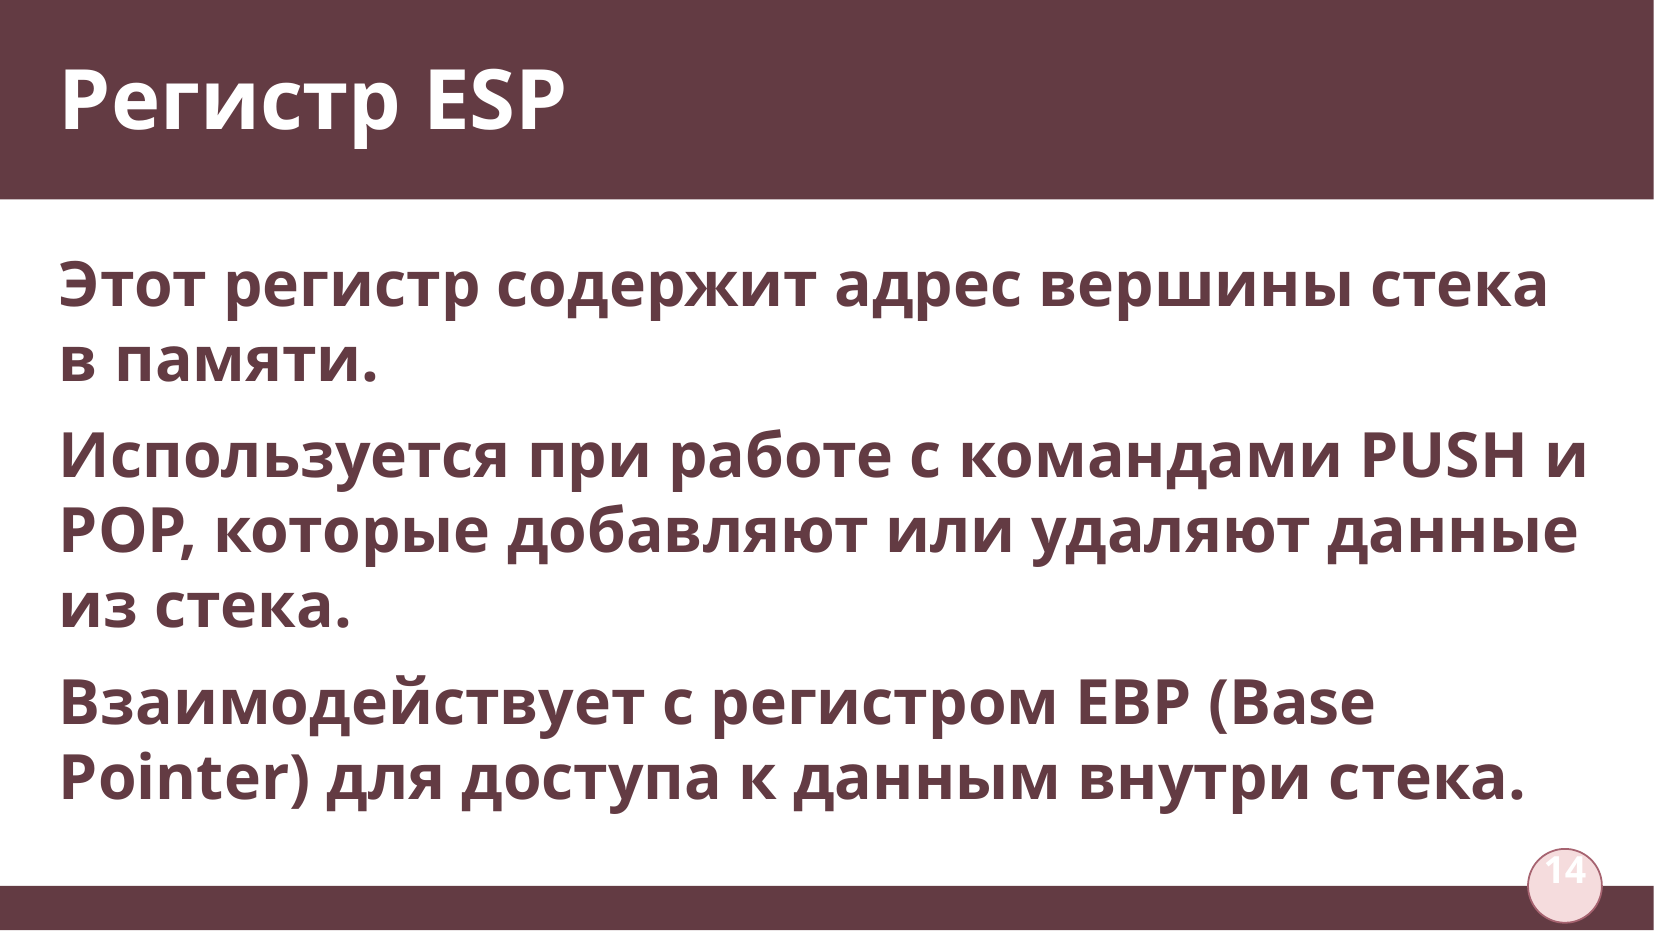

# Регистр ESP
Этот регистр содержит адрес вершины стека в памяти.
Используется при работе с командами PUSH и POP, которые добавляют или удаляют данные из стека.
Взаимодействует с регистром EBP (Base Pointer) для доступа к данным внутри стека.